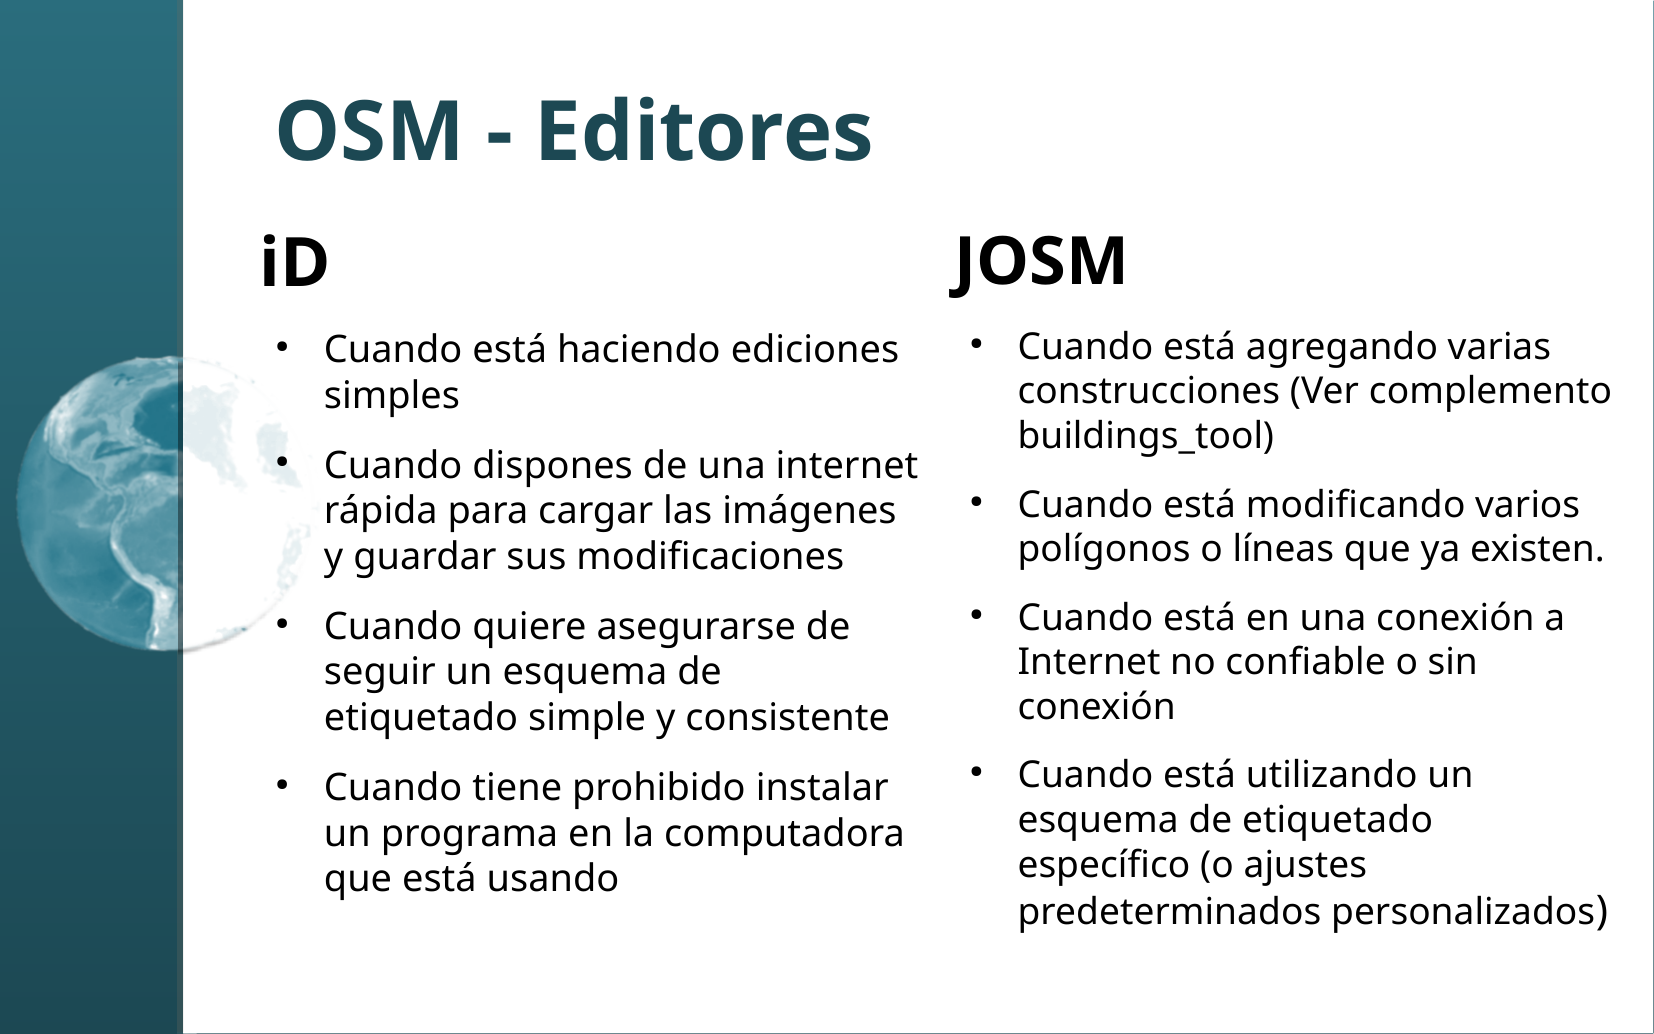

# OSM - Editores
iD
Cuando está haciendo ediciones simples
Cuando dispones de una internet rápida para cargar las imágenes y guardar sus modificaciones
Cuando quiere asegurarse de seguir un esquema de etiquetado simple y consistente
Cuando tiene prohibido instalar un programa en la computadora que está usando
JOSM
Cuando está agregando varias construcciones (Ver complemento buildings_tool)
Cuando está modificando varios polígonos o líneas que ya existen.
Cuando está en una conexión a Internet no confiable o sin conexión
Cuando está utilizando un esquema de etiquetado específico (o ajustes predeterminados personalizados)